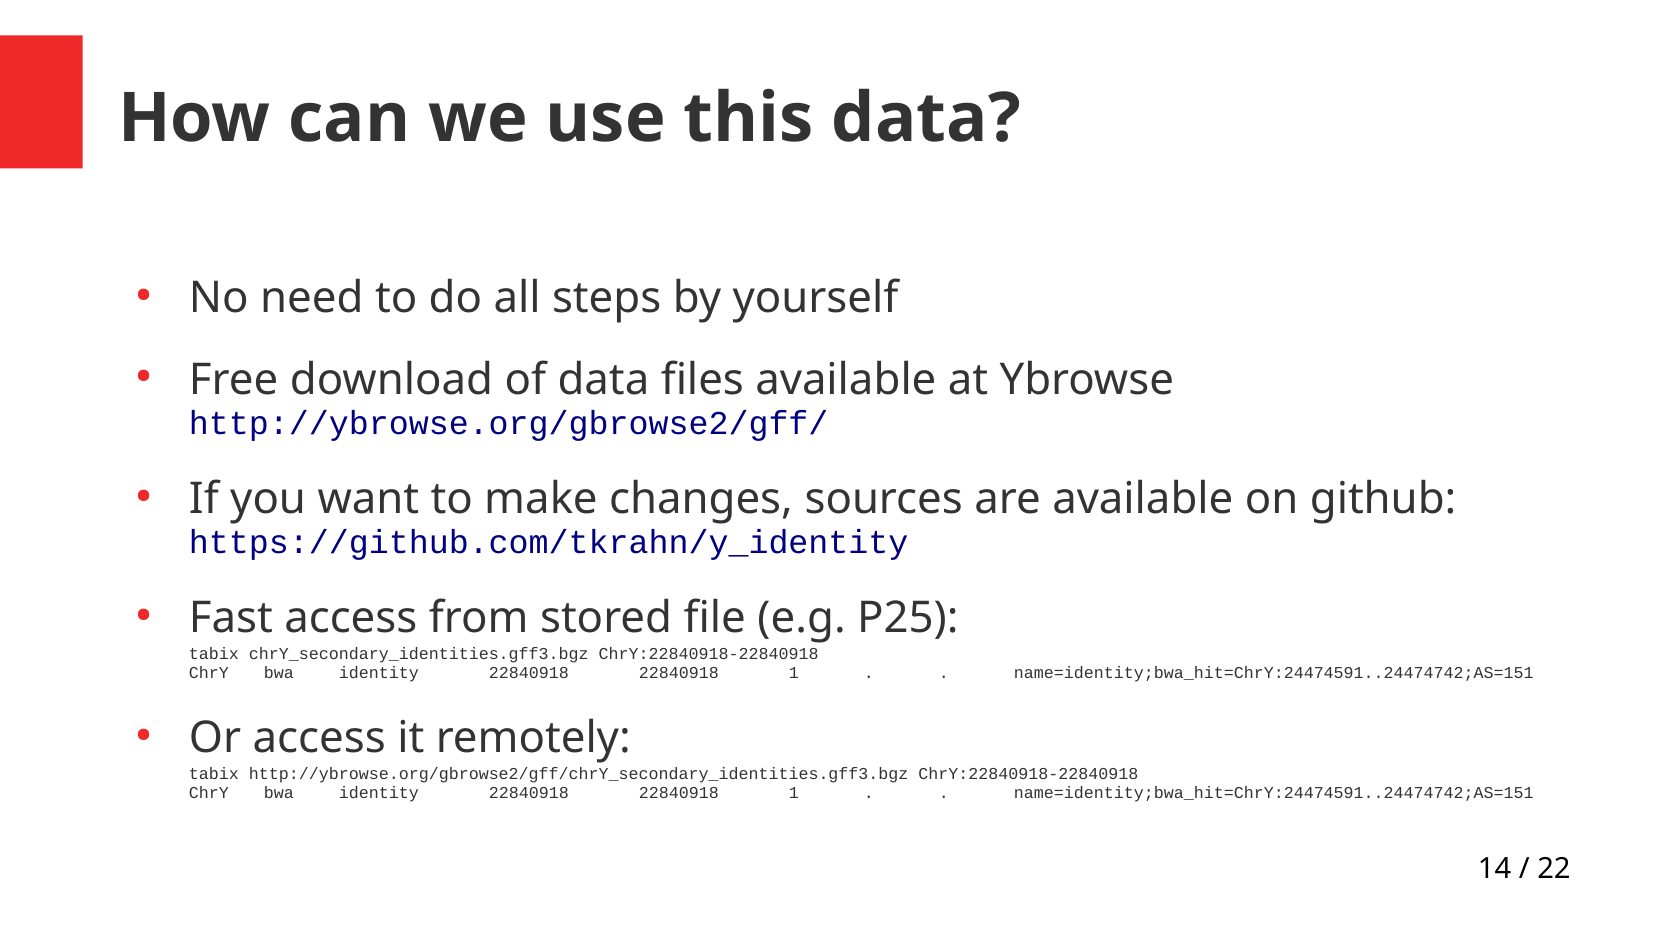

# How can we use this data?
No need to do all steps by yourself
Free download of data files available at Ybrowse
http://ybrowse.org/gbrowse2/gff/
If you want to make changes, sources are available on github:
https://github.com/tkrahn/y_identity
Fast access from stored file (e.g. P25):
tabix chrY_secondary_identities.gff3.bgz ChrY:22840918-22840918
ChrY	bwa	identity	22840918	22840918	1	.	.	name=identity;bwa_hit=ChrY:24474591..24474742;AS=151
Or access it remotely:
tabix http://ybrowse.org/gbrowse2/gff/chrY_secondary_identities.gff3.bgz ChrY:22840918-22840918
ChrY	bwa	identity	22840918	22840918	1	.	.	name=identity;bwa_hit=ChrY:24474591..24474742;AS=151
14